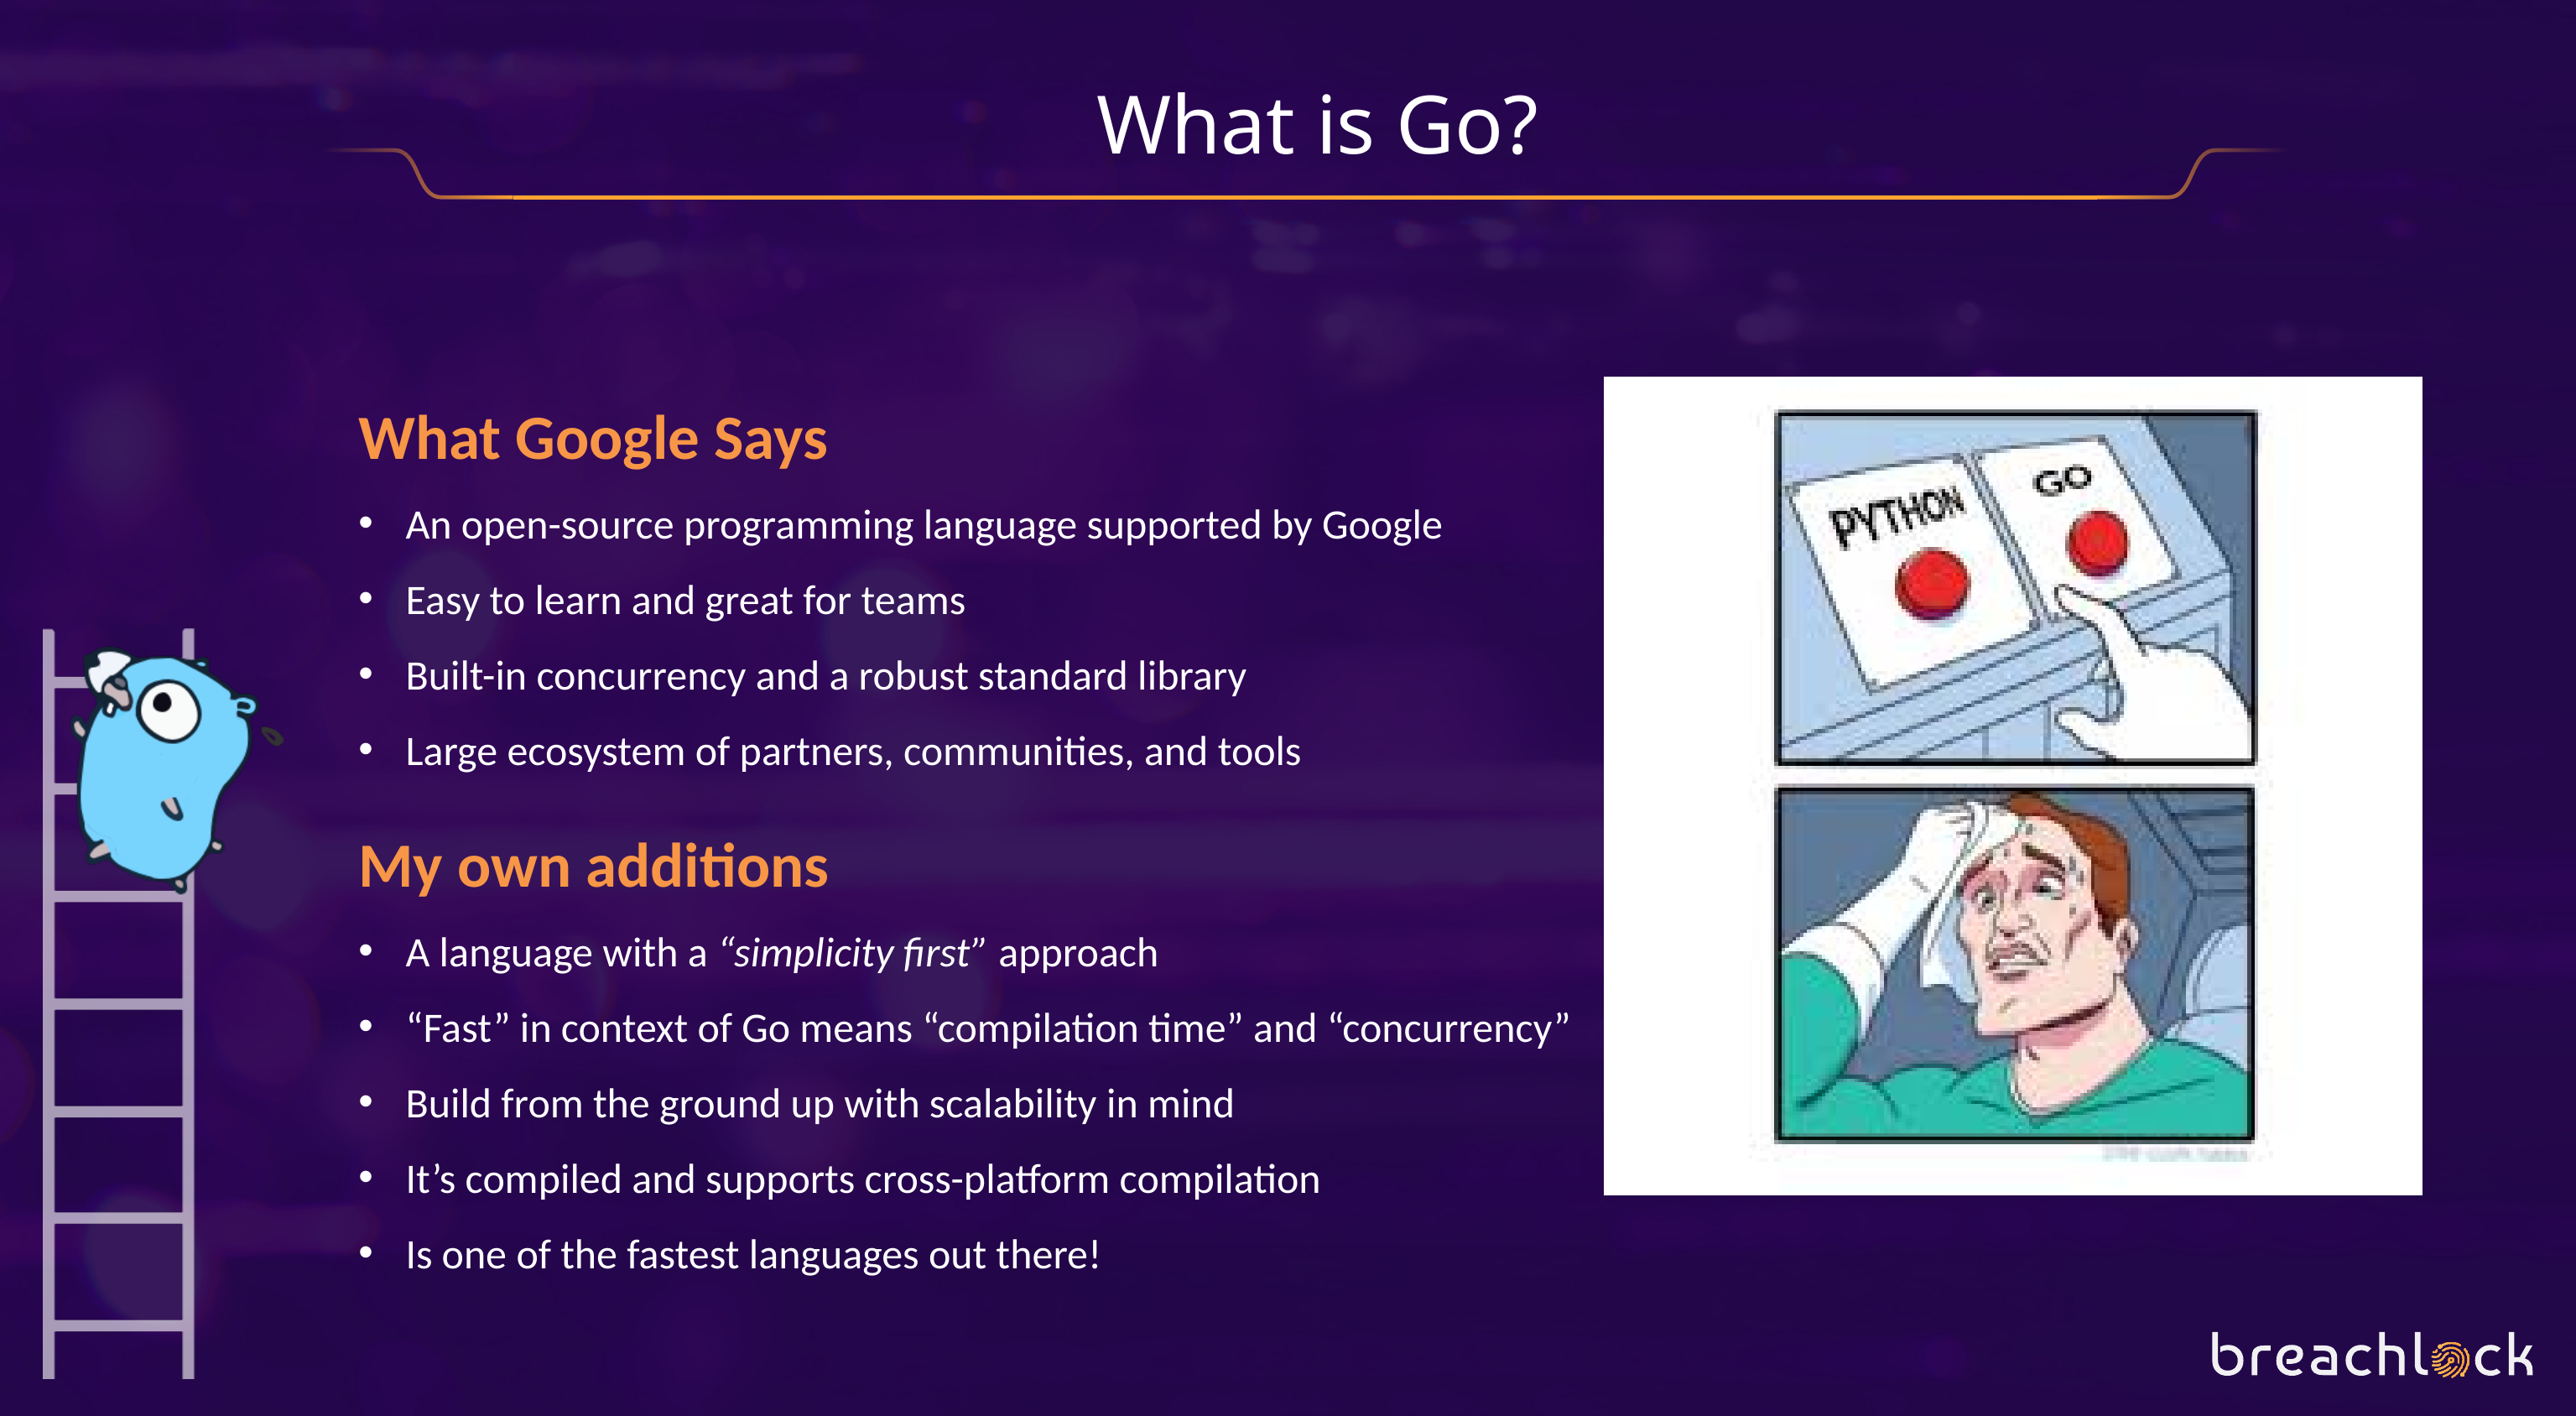

What is Go?
What Google Says
An open-source programming language supported by Google
Easy to learn and great for teams
Built-in concurrency and a robust standard library
Large ecosystem of partners, communities, and tools
My own additions
A language with a “simplicity first” approach
“Fast” in context of Go means “compilation time” and “concurrency”
Build from the ground up with scalability in mind
It’s compiled and supports cross-platform compilation
Is one of the fastest languages out there!